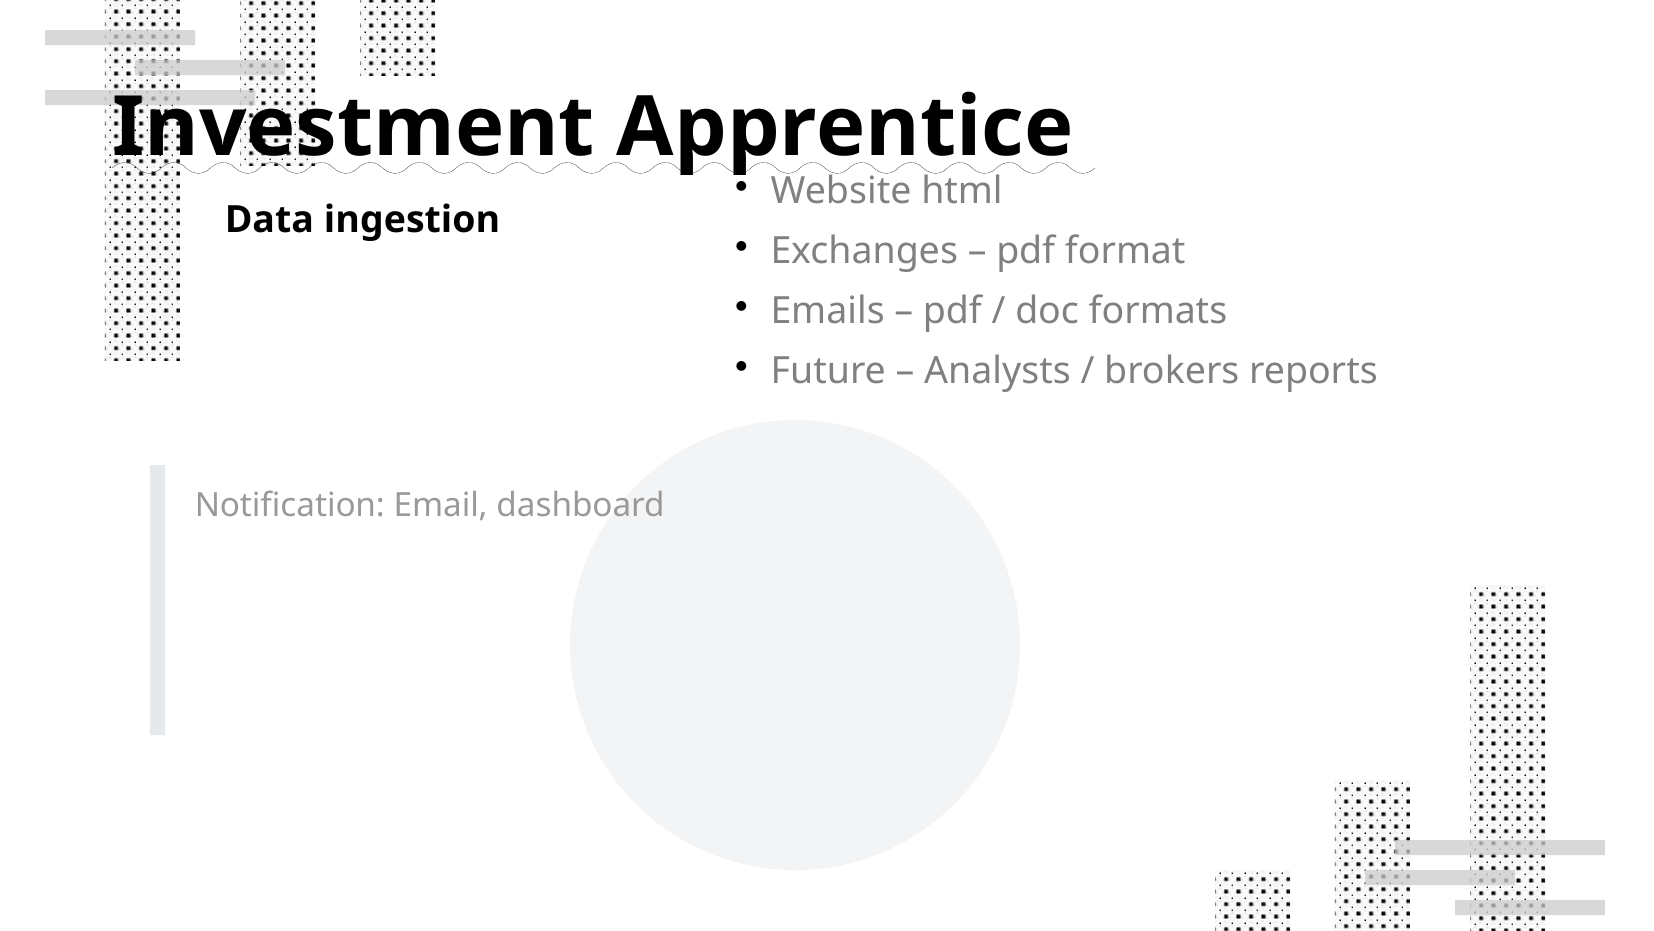

Investment Apprentice
Website html
Exchanges – pdf format
Emails – pdf / doc formats
Future – Analysts / brokers reports
Data ingestion
Notification: Email, dashboard